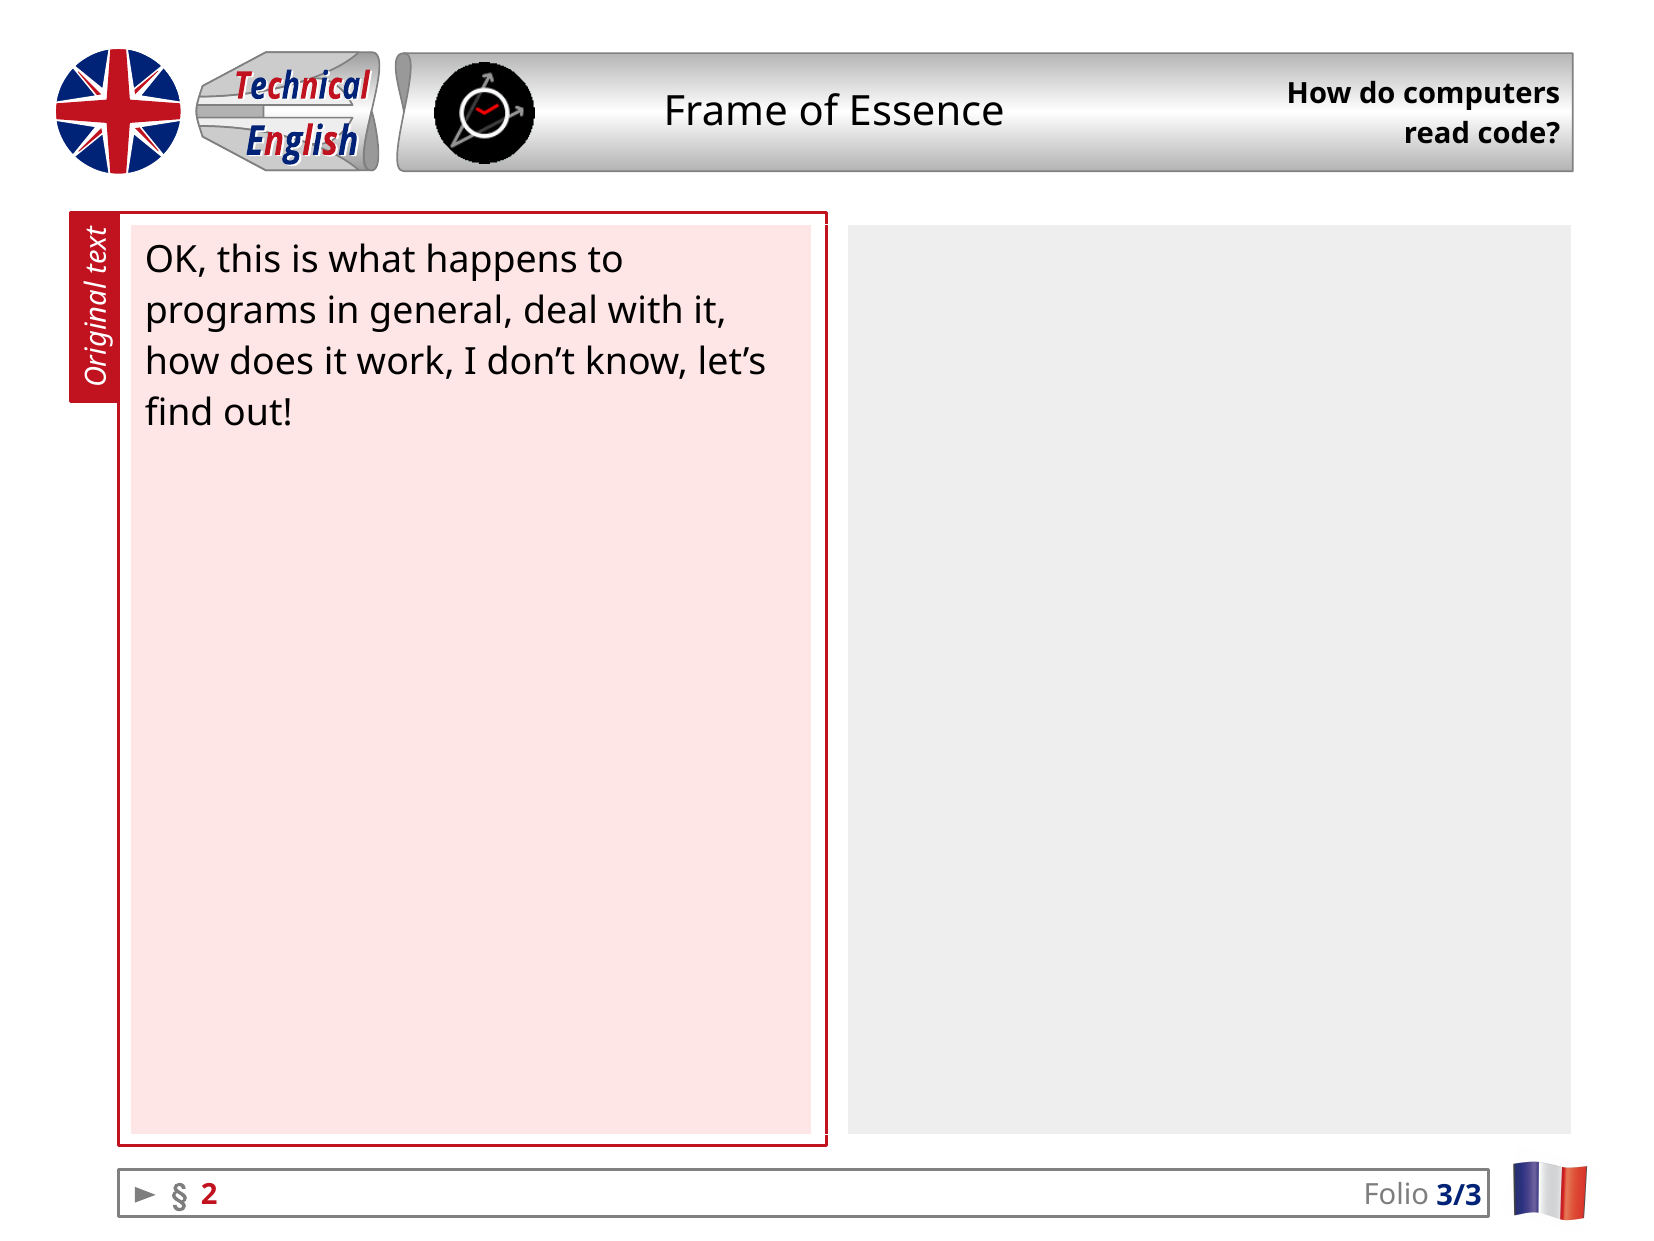

#
| OK, this is what happens to programs in general, deal with it, how does it work, I don’t know, let’s find out! | | |
| --- | --- | --- |
2
3/3